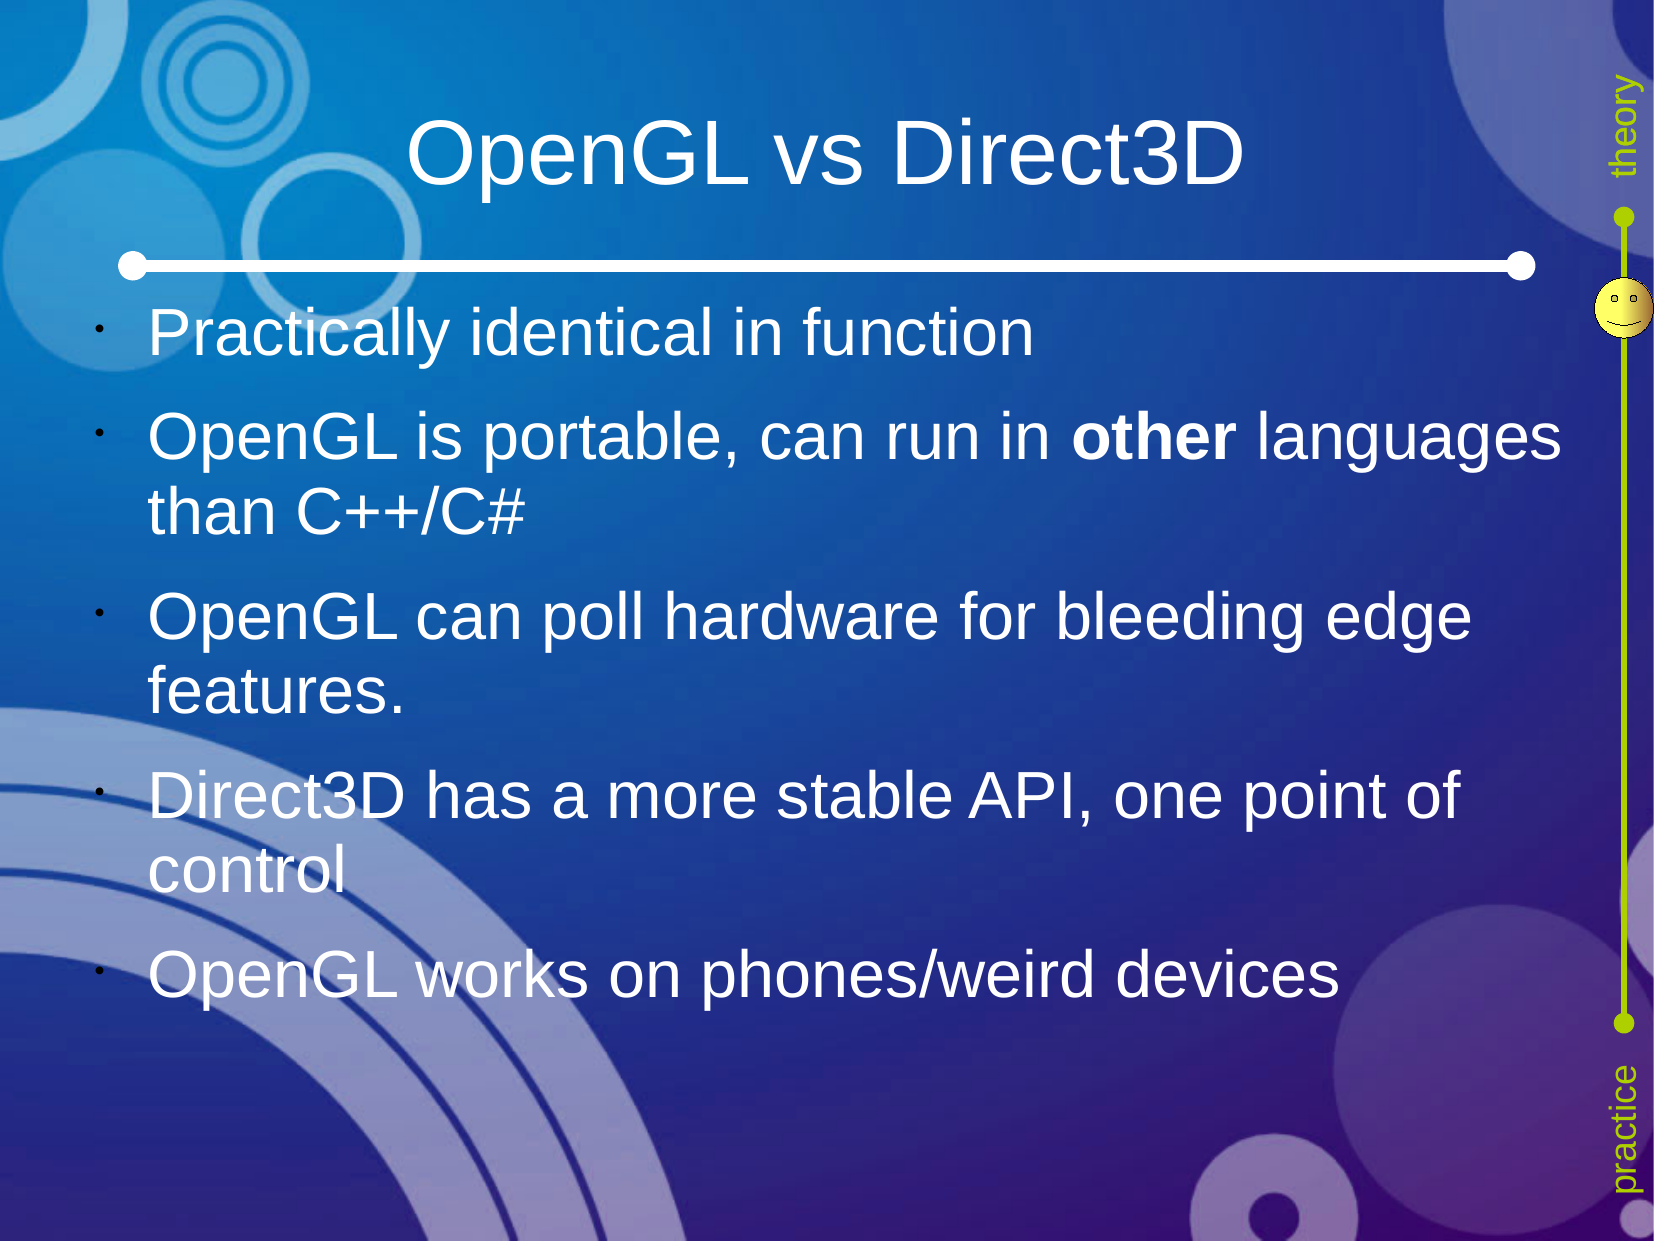

# OpenGL vs Direct3D
Practically identical in function
OpenGL is portable, can run in other languages than C++/C#
OpenGL can poll hardware for bleeding edge features.
Direct3D has a more stable API, one point of control
OpenGL works on phones/weird devices